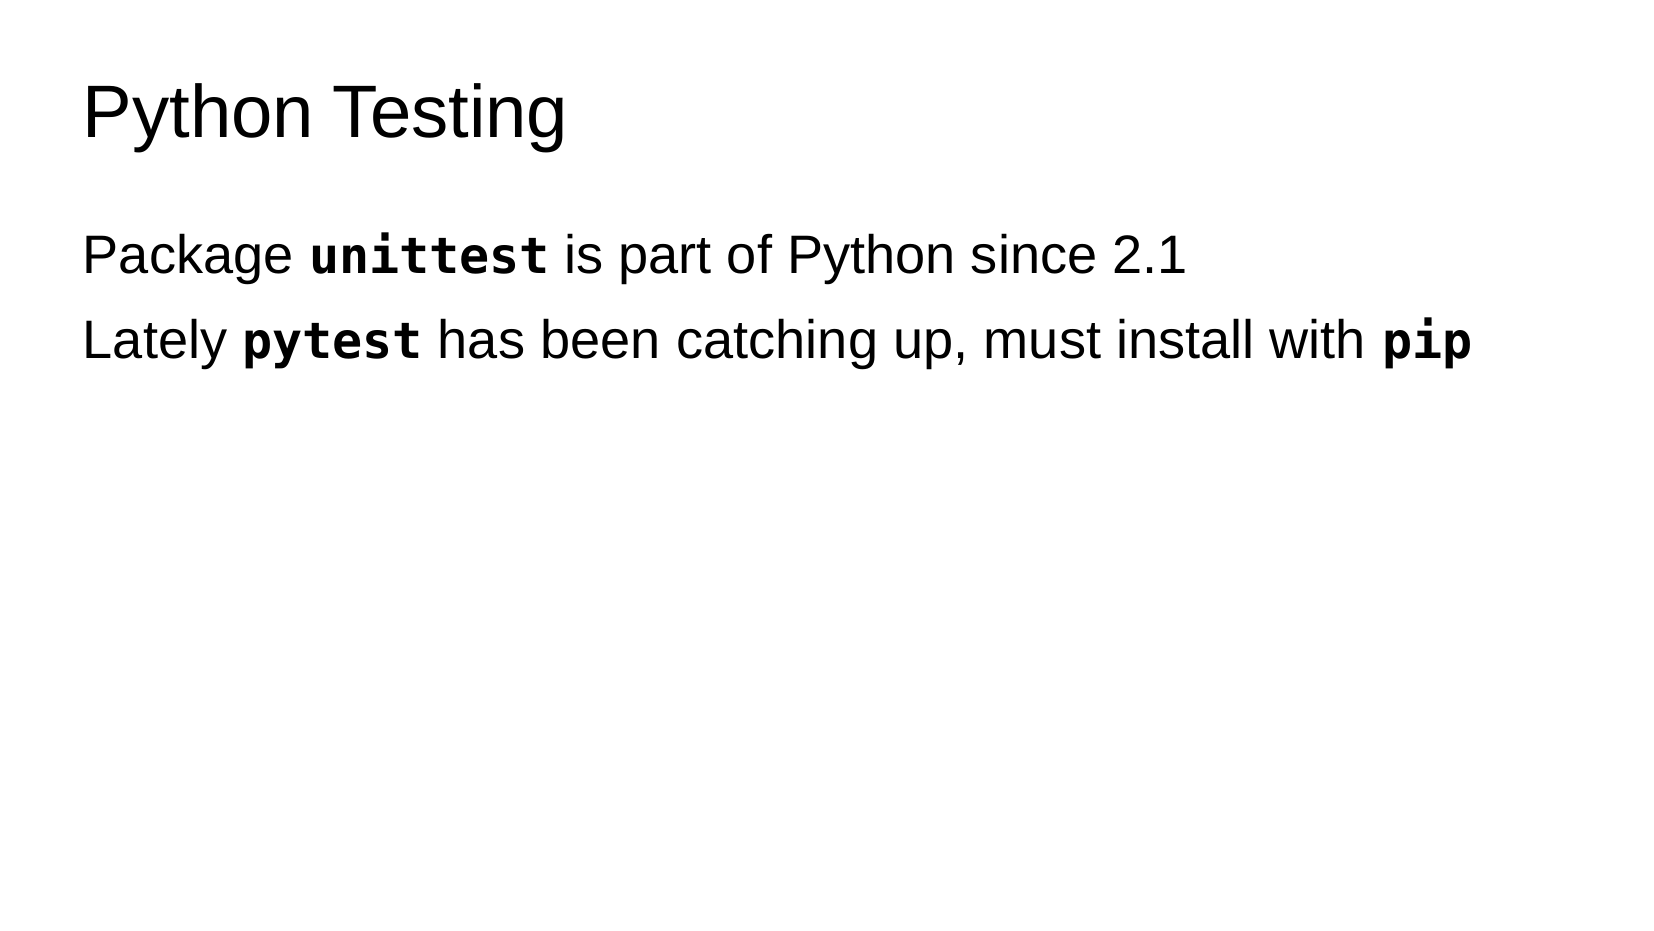

# Python Testing
Package unittest is part of Python since 2.1
Lately pytest has been catching up, must install with pip